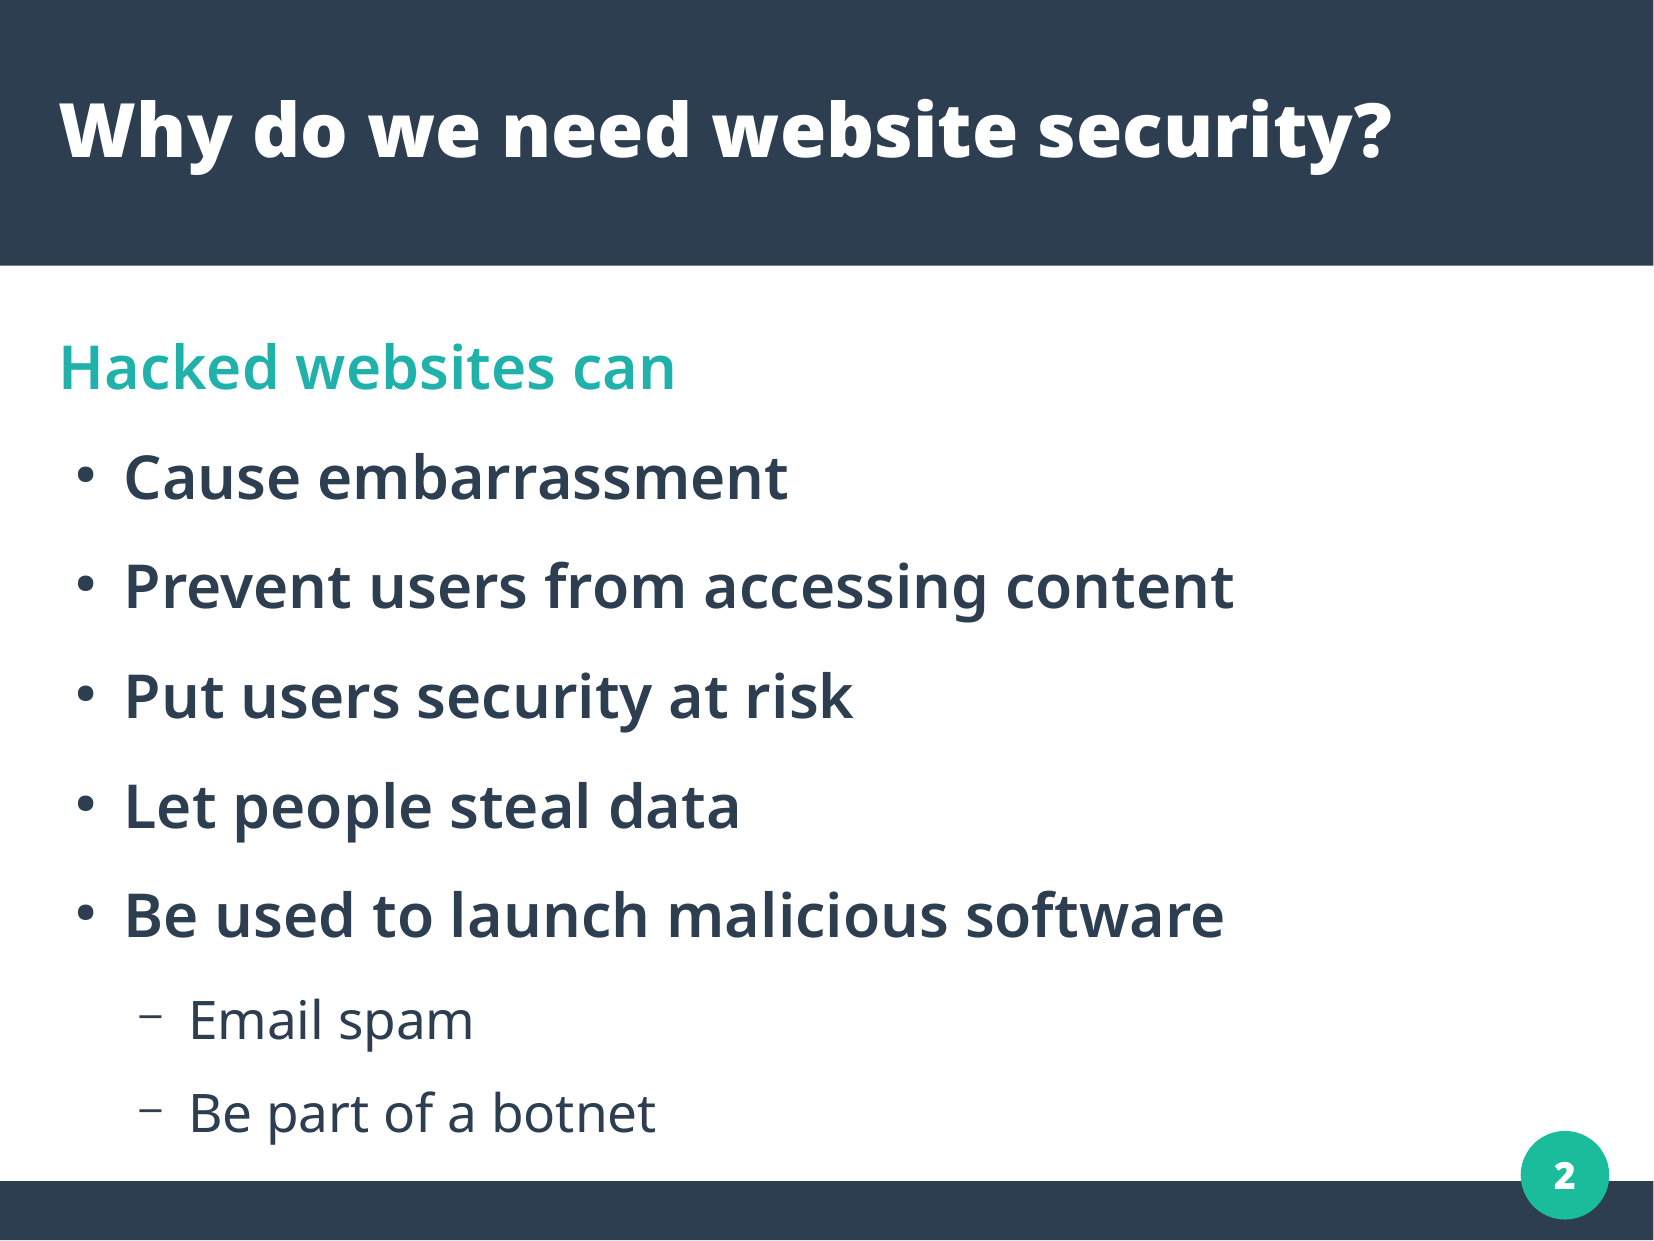

# Why do we need website security?
Hacked websites can
Cause embarrassment
Prevent users from accessing content
Put users security at risk
Let people steal data
Be used to launch malicious software
Email spam
Be part of a botnet
2